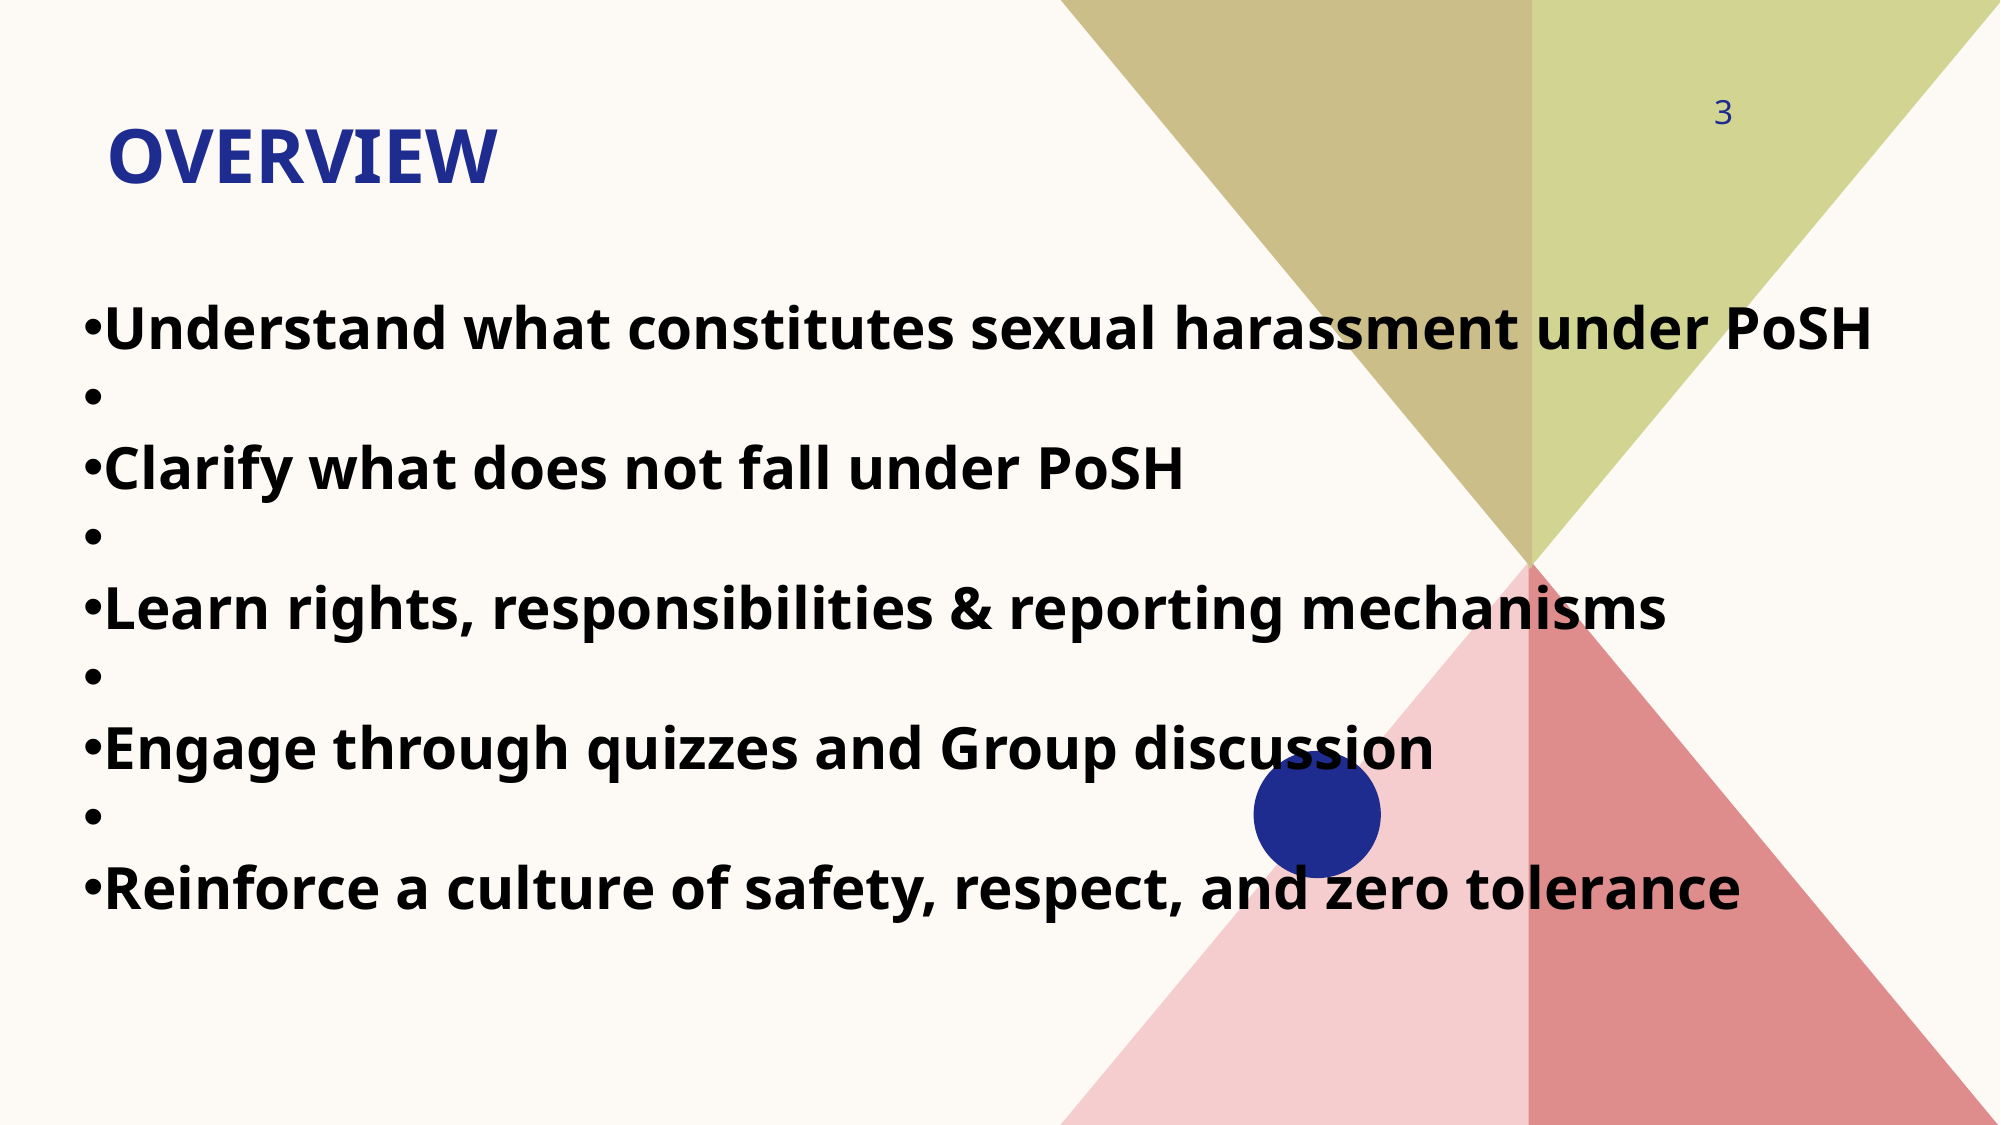

# Overview
Understand what constitutes sexual harassment under PoSH
Clarify what does not fall under PoSH
Learn rights, responsibilities & reporting mechanisms
Engage through quizzes and Group discussion
Reinforce a culture of safety, respect, and zero tolerance